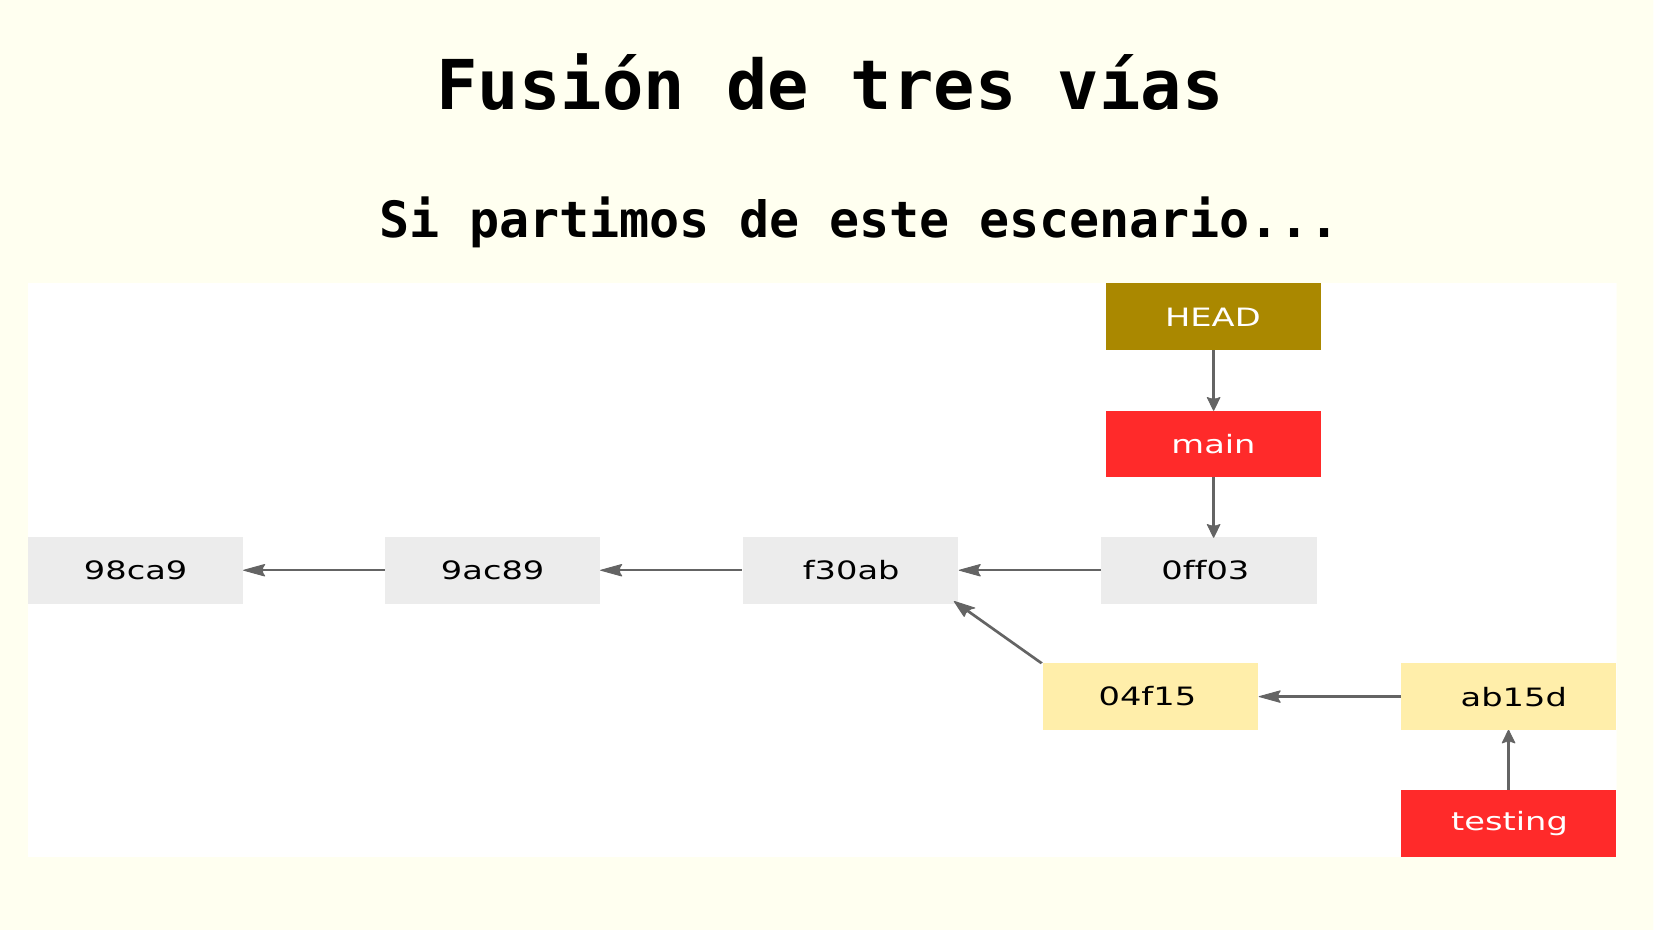

# Fusión de tres vías
Si partimos de este escenario...